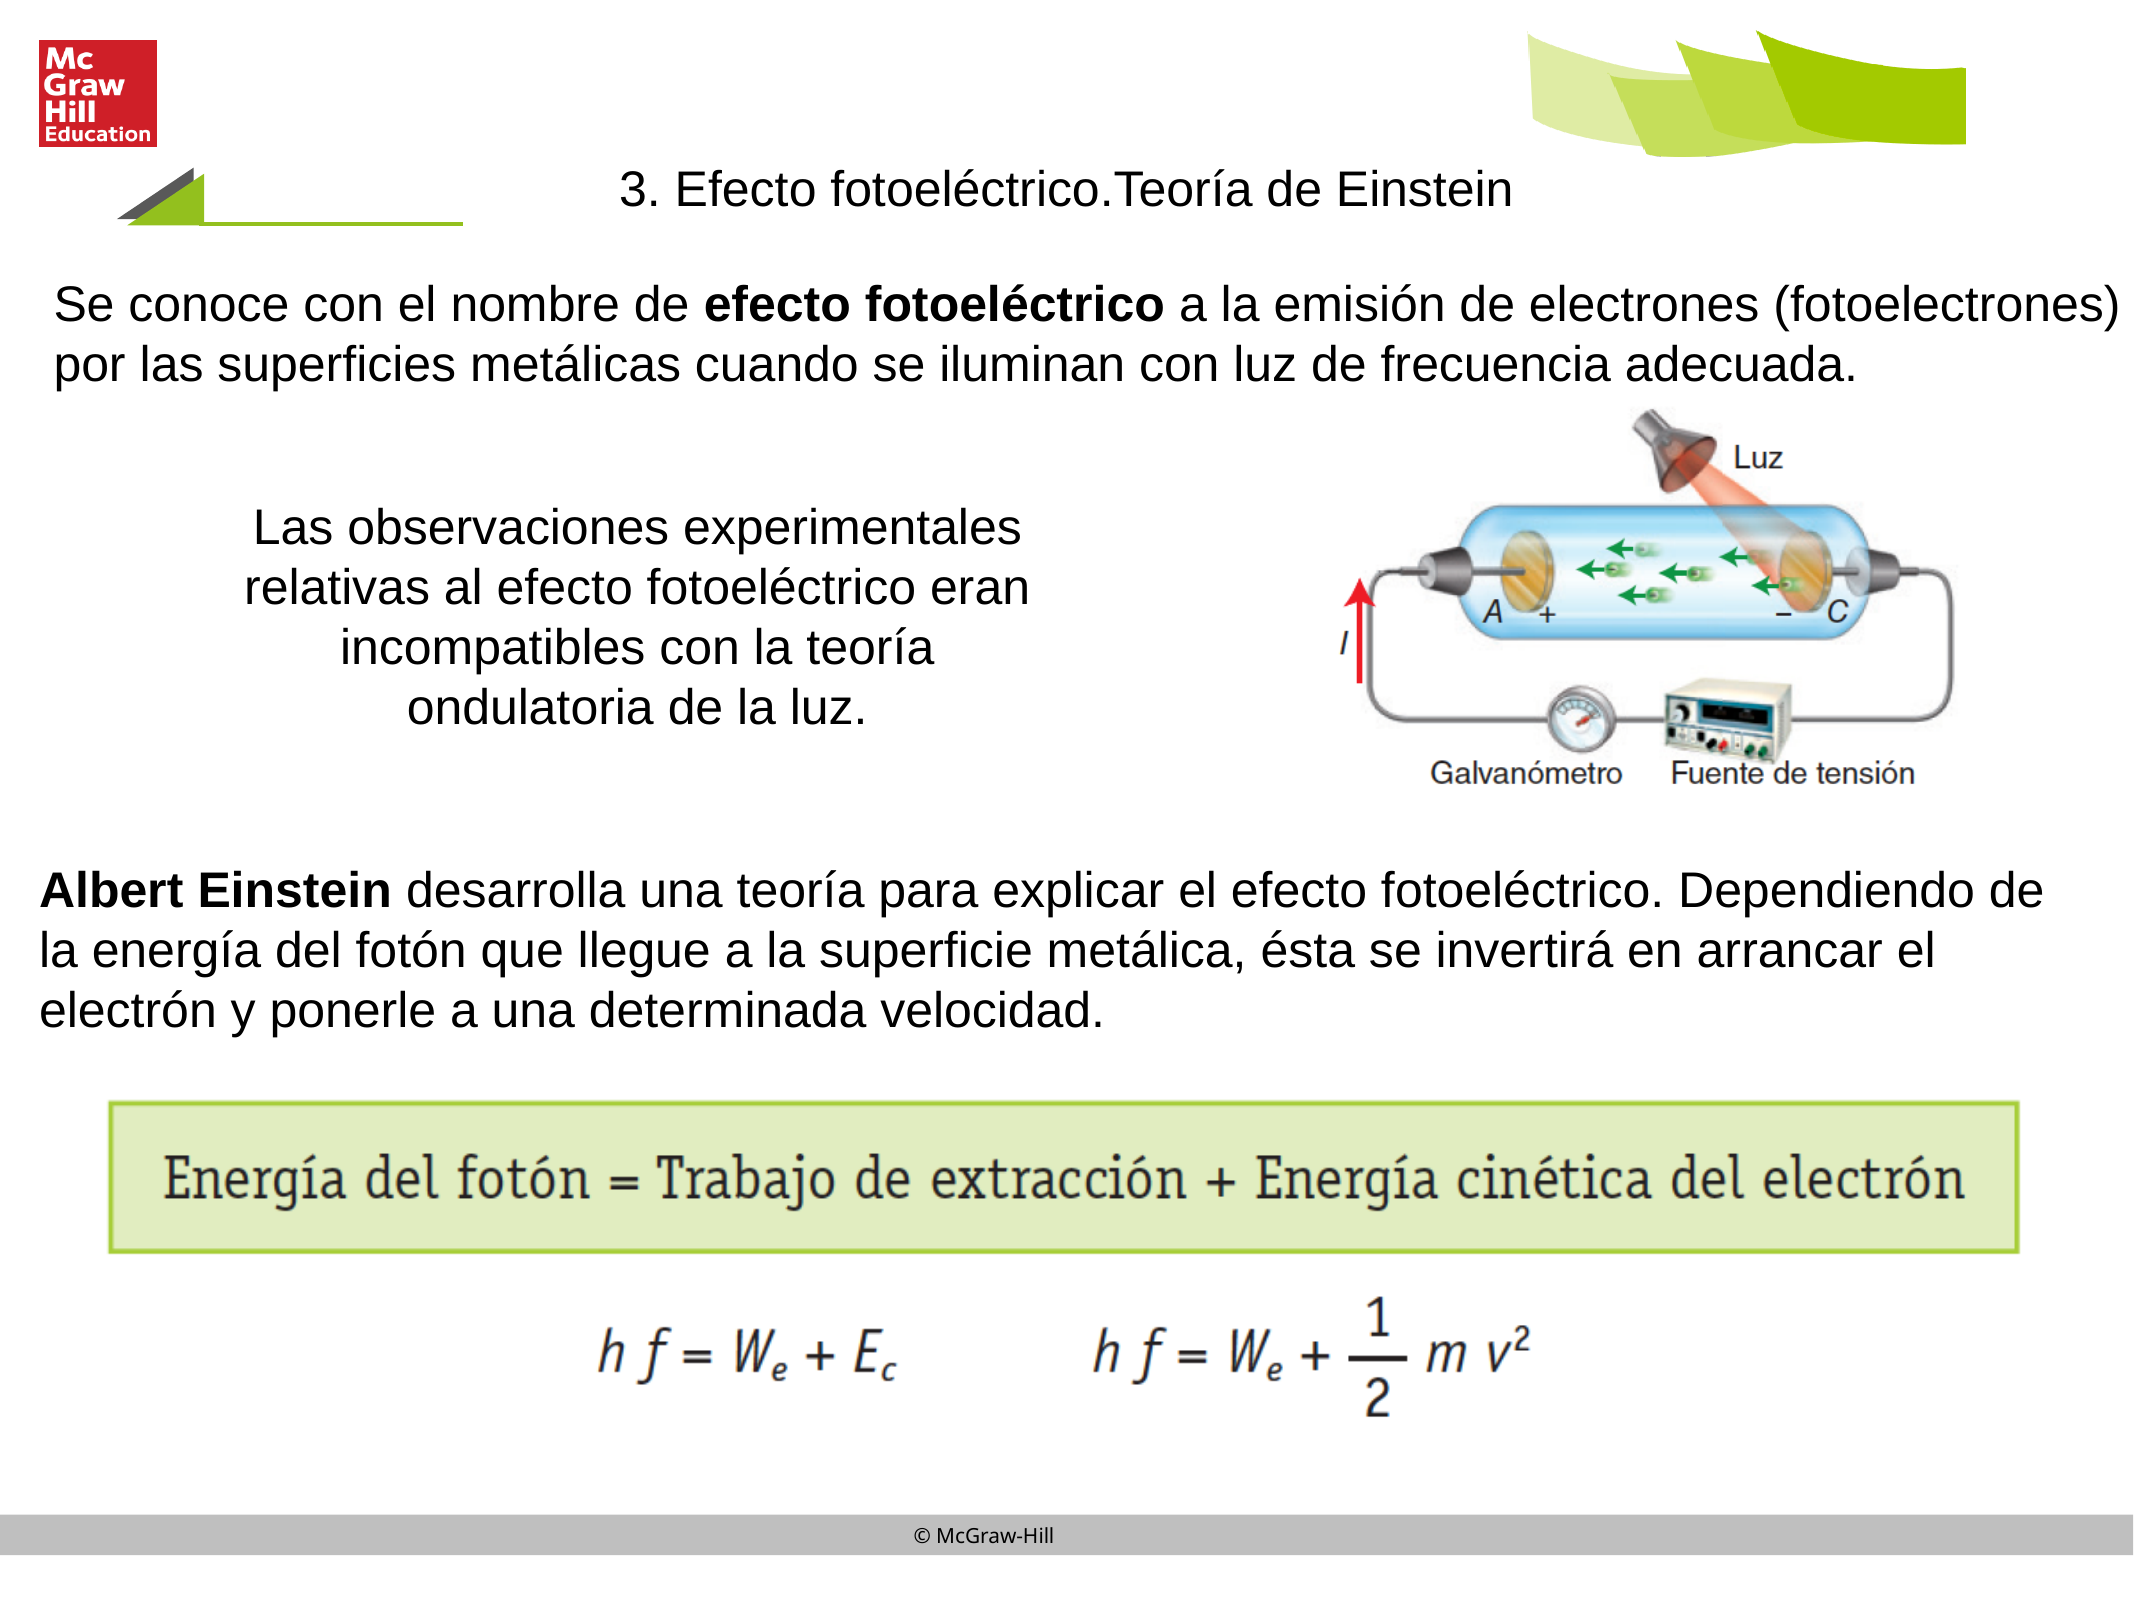

3. Efecto fotoeléctrico.Teoría de Einstein
Se conoce con el nombre de efecto fotoeléctrico a la emisión de electrones (fotoelectrones)
por las superficies metálicas cuando se iluminan con luz de frecuencia adecuada.
Las observaciones experimentales relativas al efecto fotoeléctrico eran incompatibles con la teoría ondulatoria de la luz.
Albert Einstein desarrolla una teoría para explicar el efecto fotoeléctrico. Dependiendo de la energía del fotón que llegue a la superficie metálica, ésta se invertirá en arrancar el electrón y ponerle a una determinada velocidad.
© McGraw-Hill